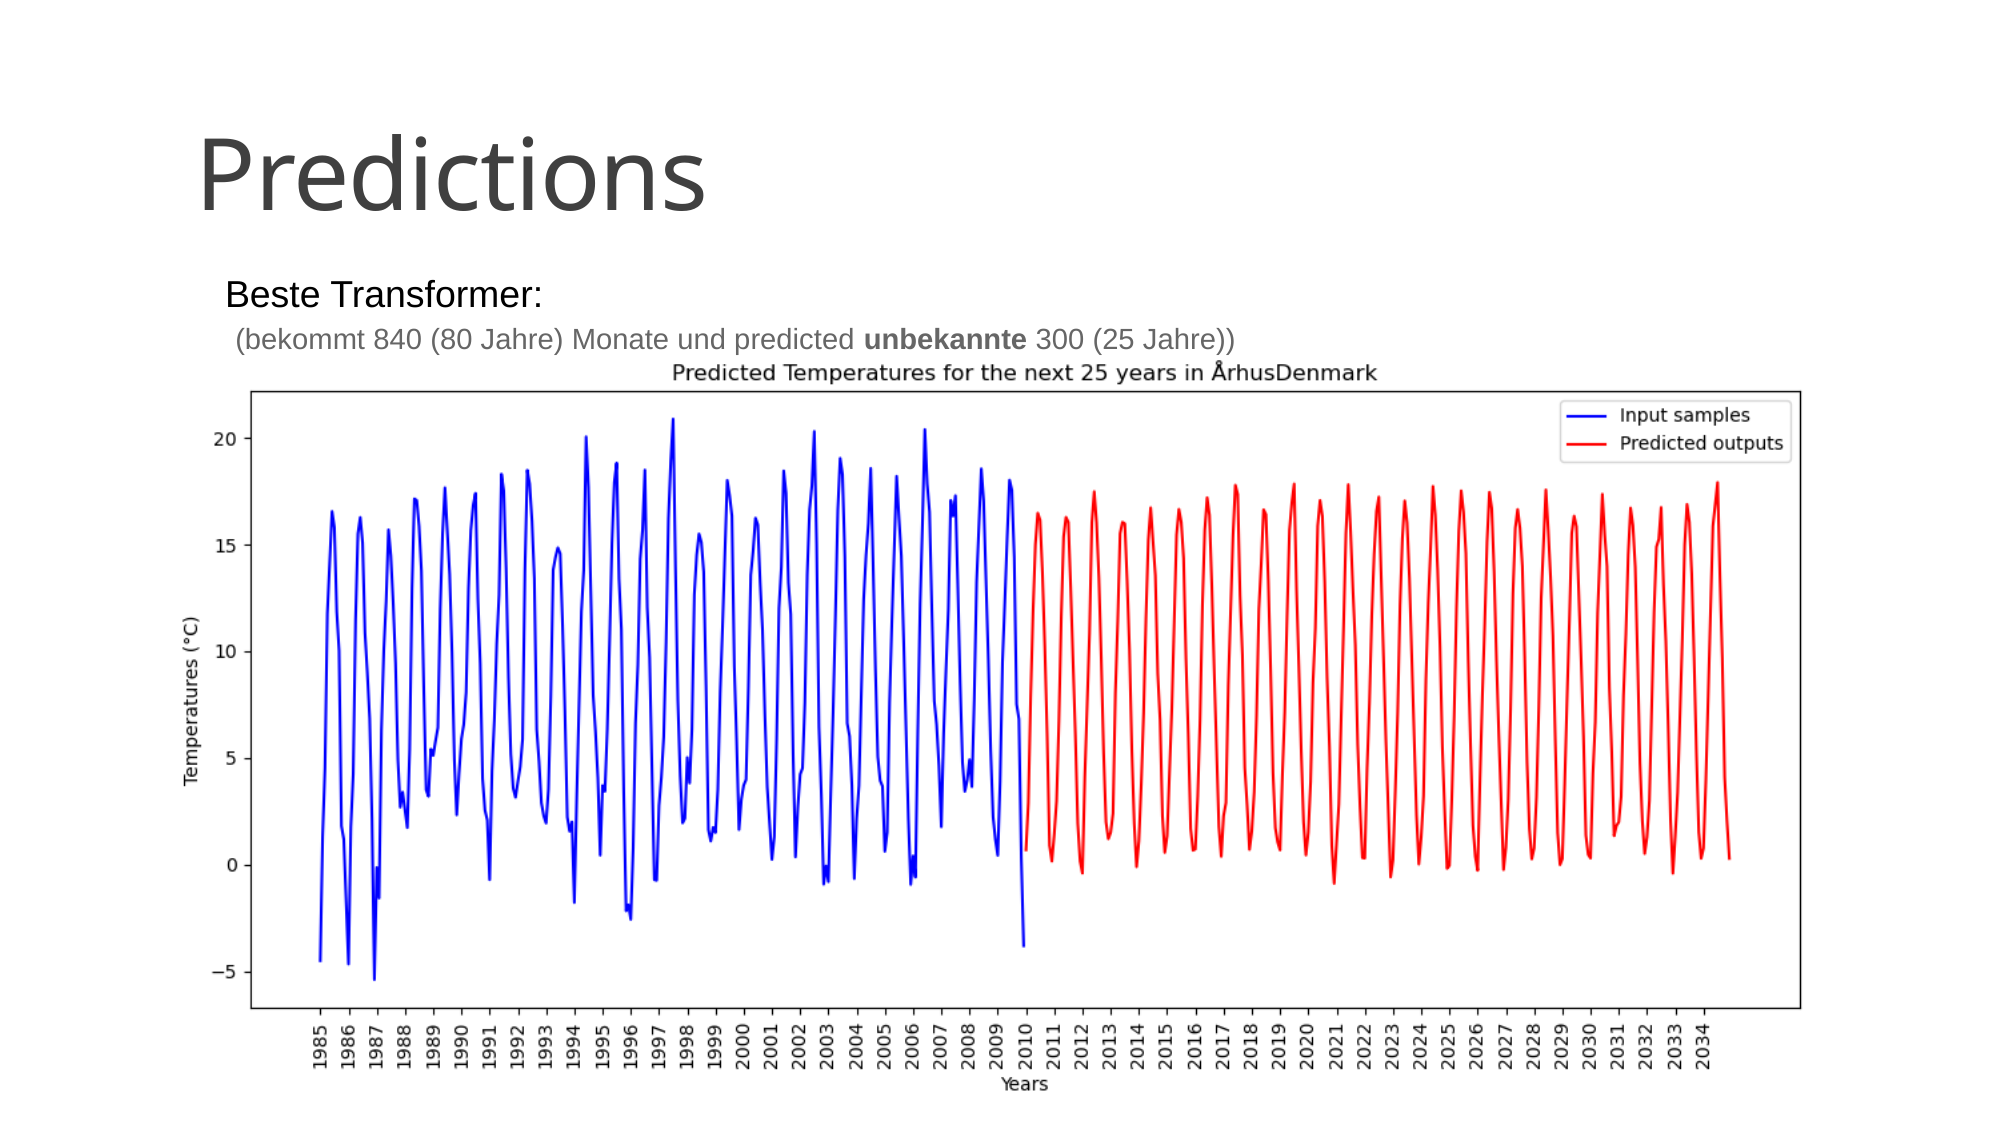

# Predictions
Beste Transformer:
 (bekommt 840 (80 Jahre) Monate und predicted unbekannte 300 (25 Jahre))